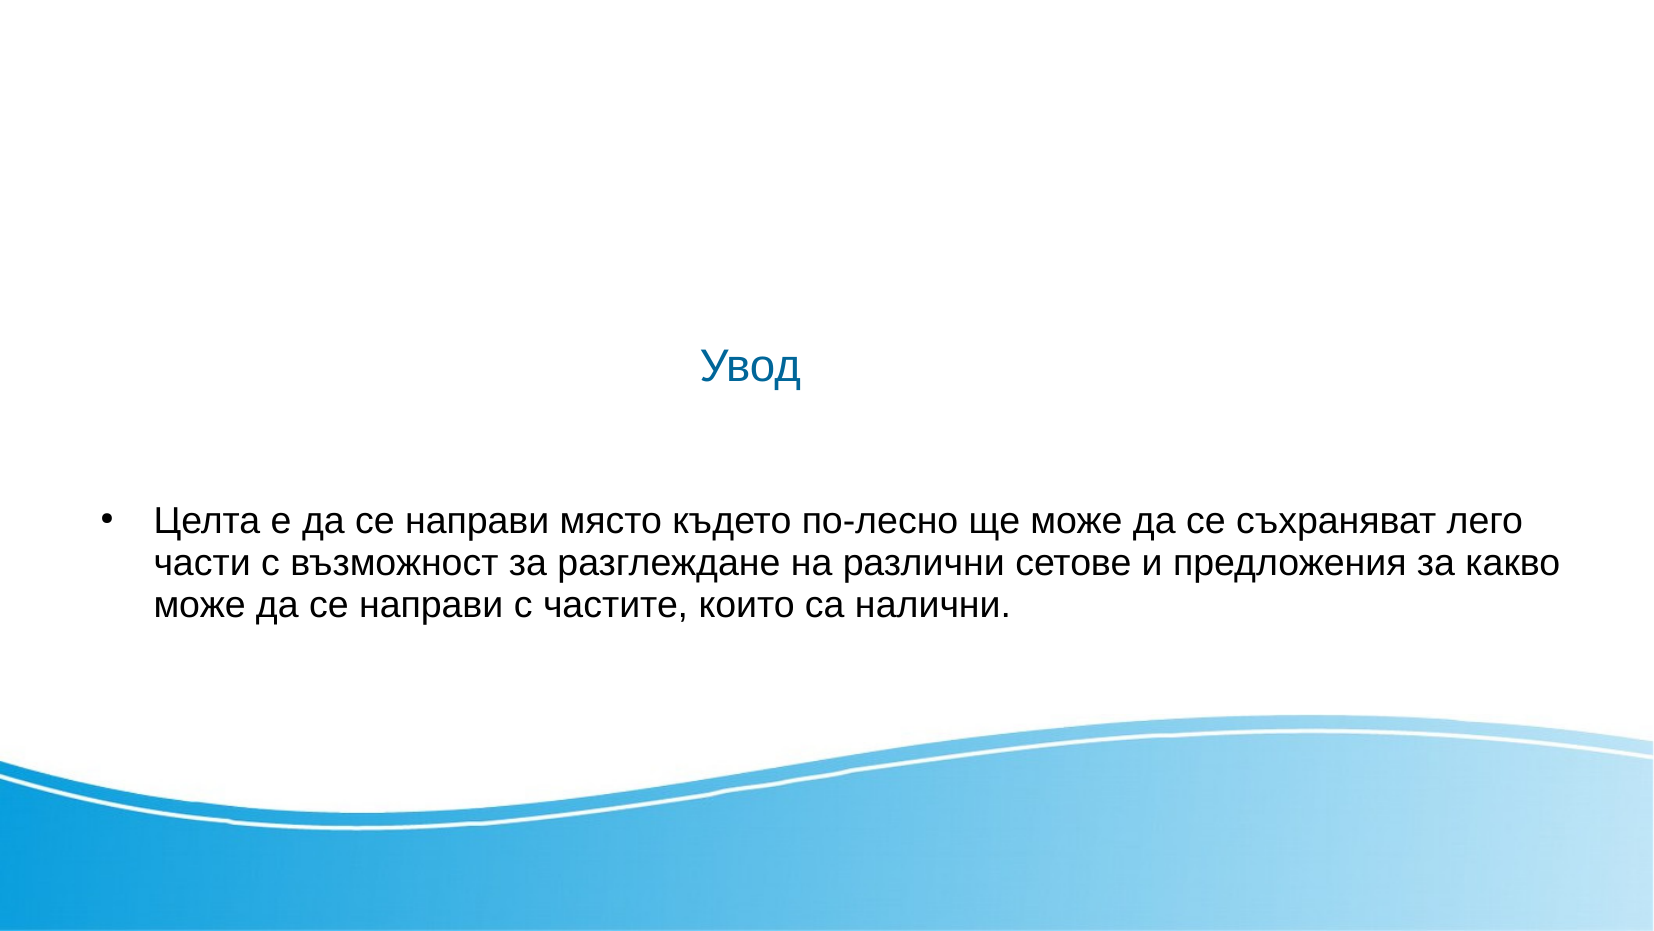

# Увод
Целта е да се направи място където по-лесно ще може да се съхраняват лего части с възможност за разглеждане на различни сетове и предложения за какво може да се направи с частите, които са налични.